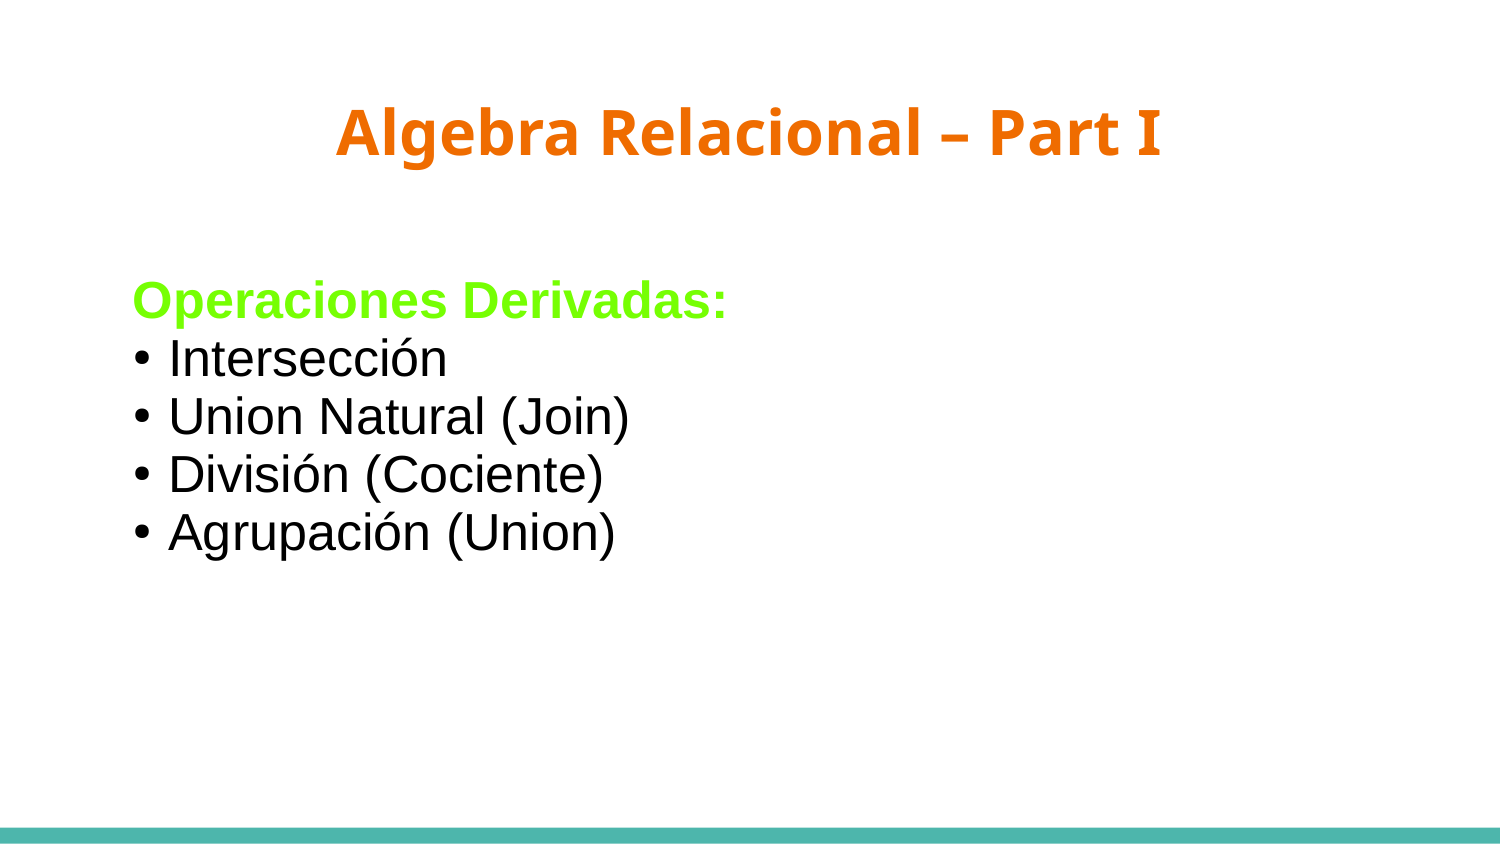

# Algebra Relacional – Part I
Operaciones Derivadas:
Intersección
Union Natural (Join)
División (Cociente)
Agrupación (Union)